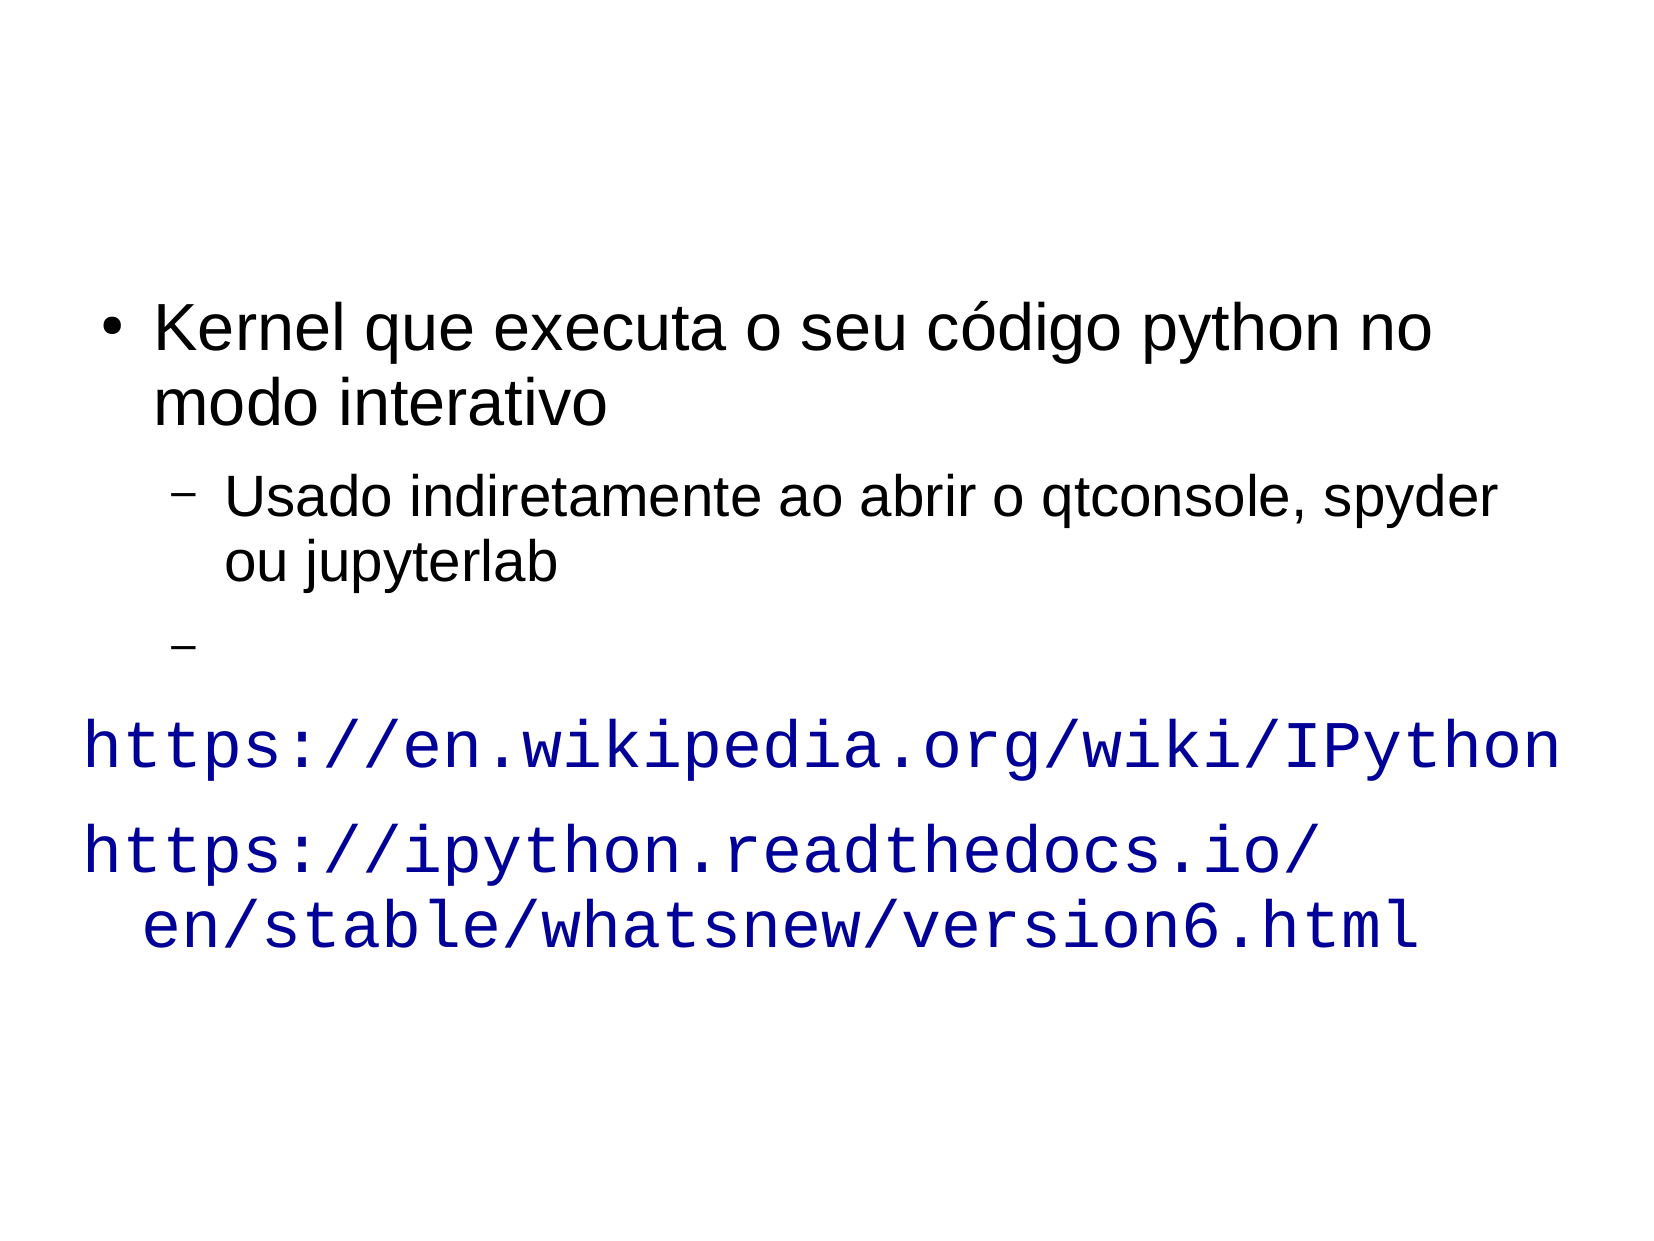

#
Kernel que executa o seu código python no modo interativo
Usado indiretamente ao abrir o qtconsole, spyder ou jupyterlab
https://en.wikipedia.org/wiki/IPython
https://ipython.readthedocs.io/
en/stable/whatsnew/version6.html